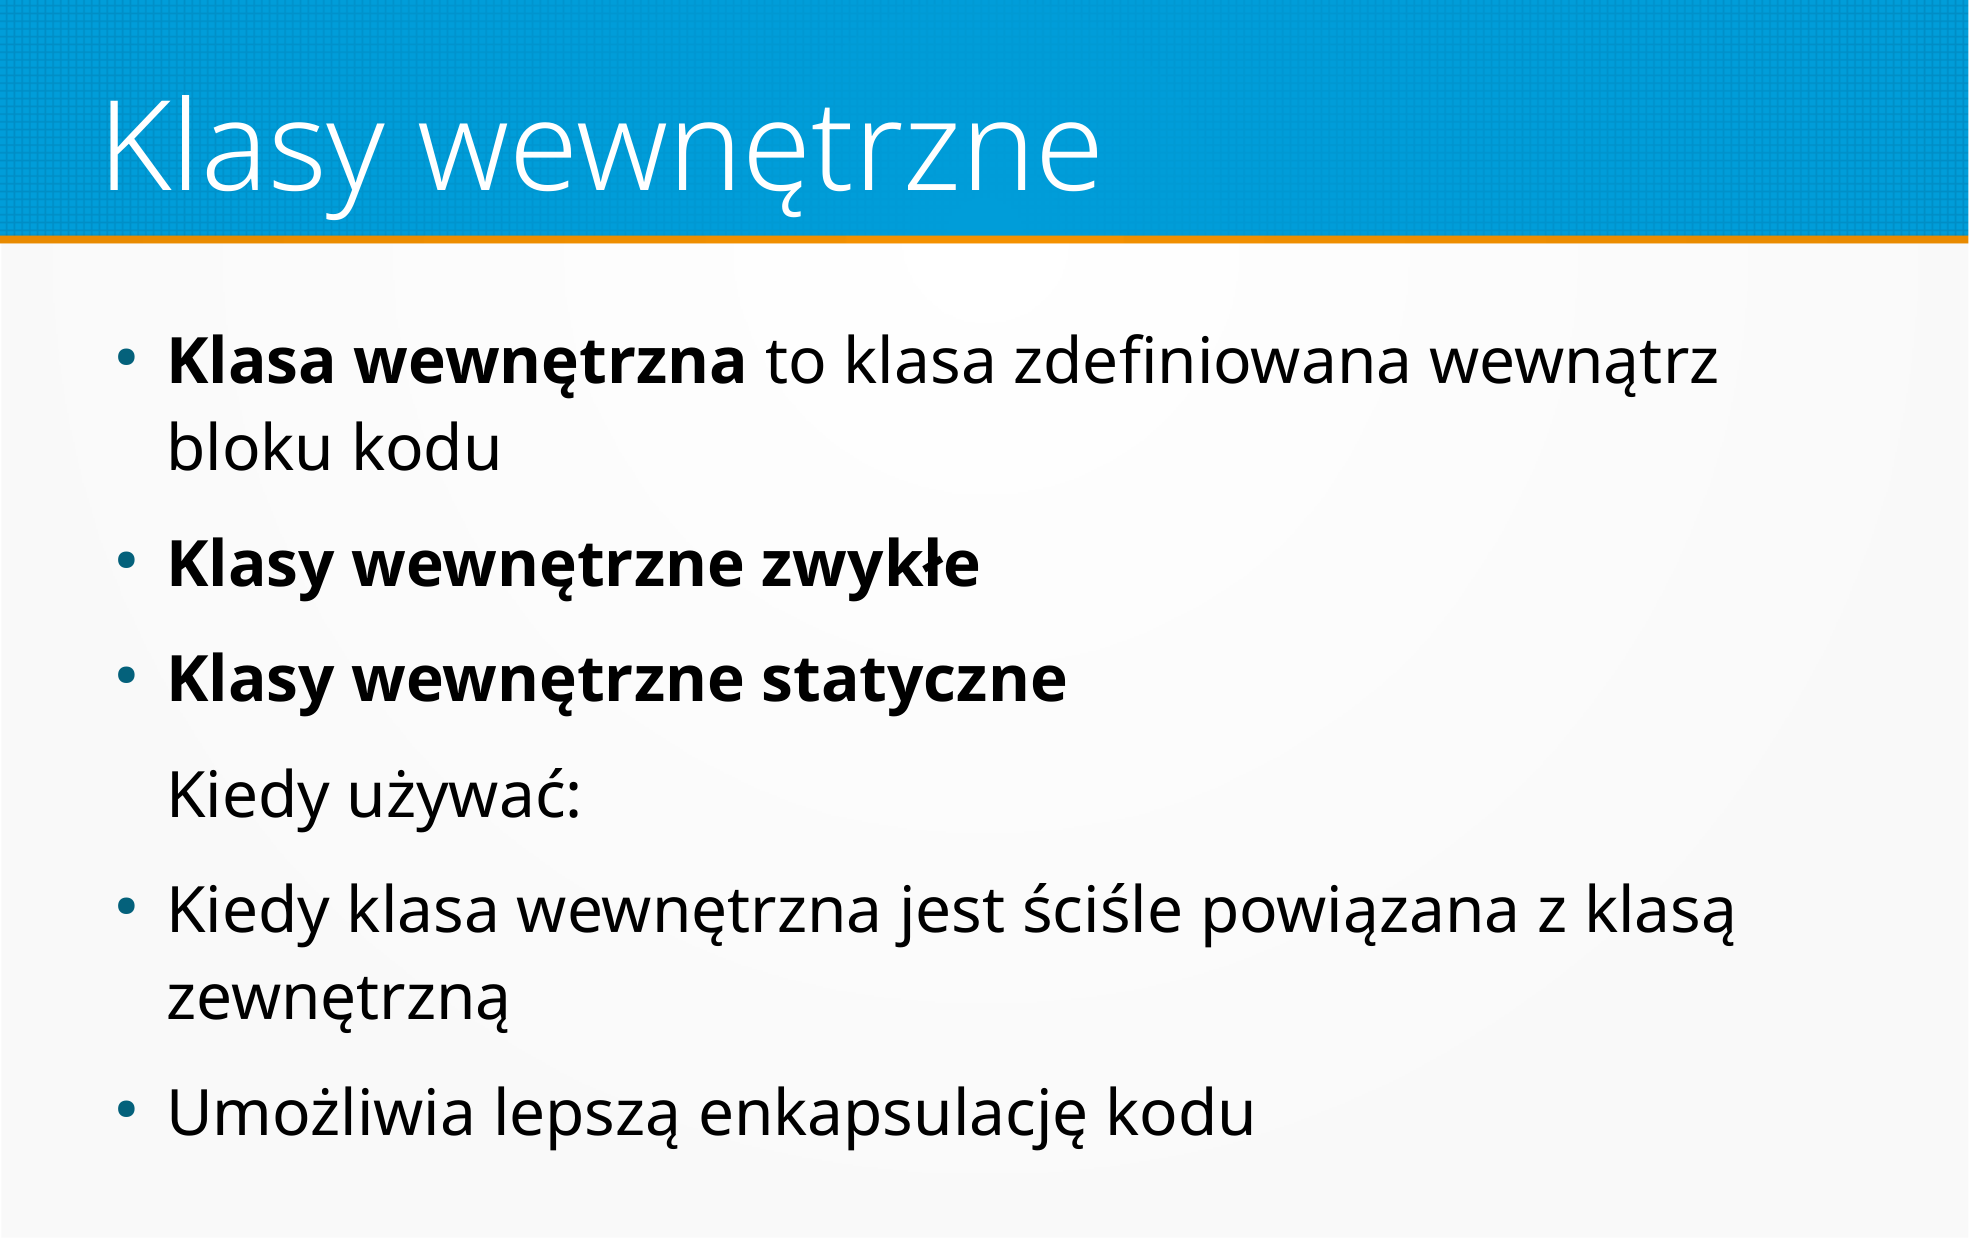

# Klasy wewnętrzne
Klasa wewnętrzna to klasa zdefiniowana wewnątrz bloku kodu
Klasy wewnętrzne zwykłe
Klasy wewnętrzne statyczne
Kiedy używać:
Kiedy klasa wewnętrzna jest ściśle powiązana z klasą zewnętrzną
Umożliwia lepszą enkapsulację kodu